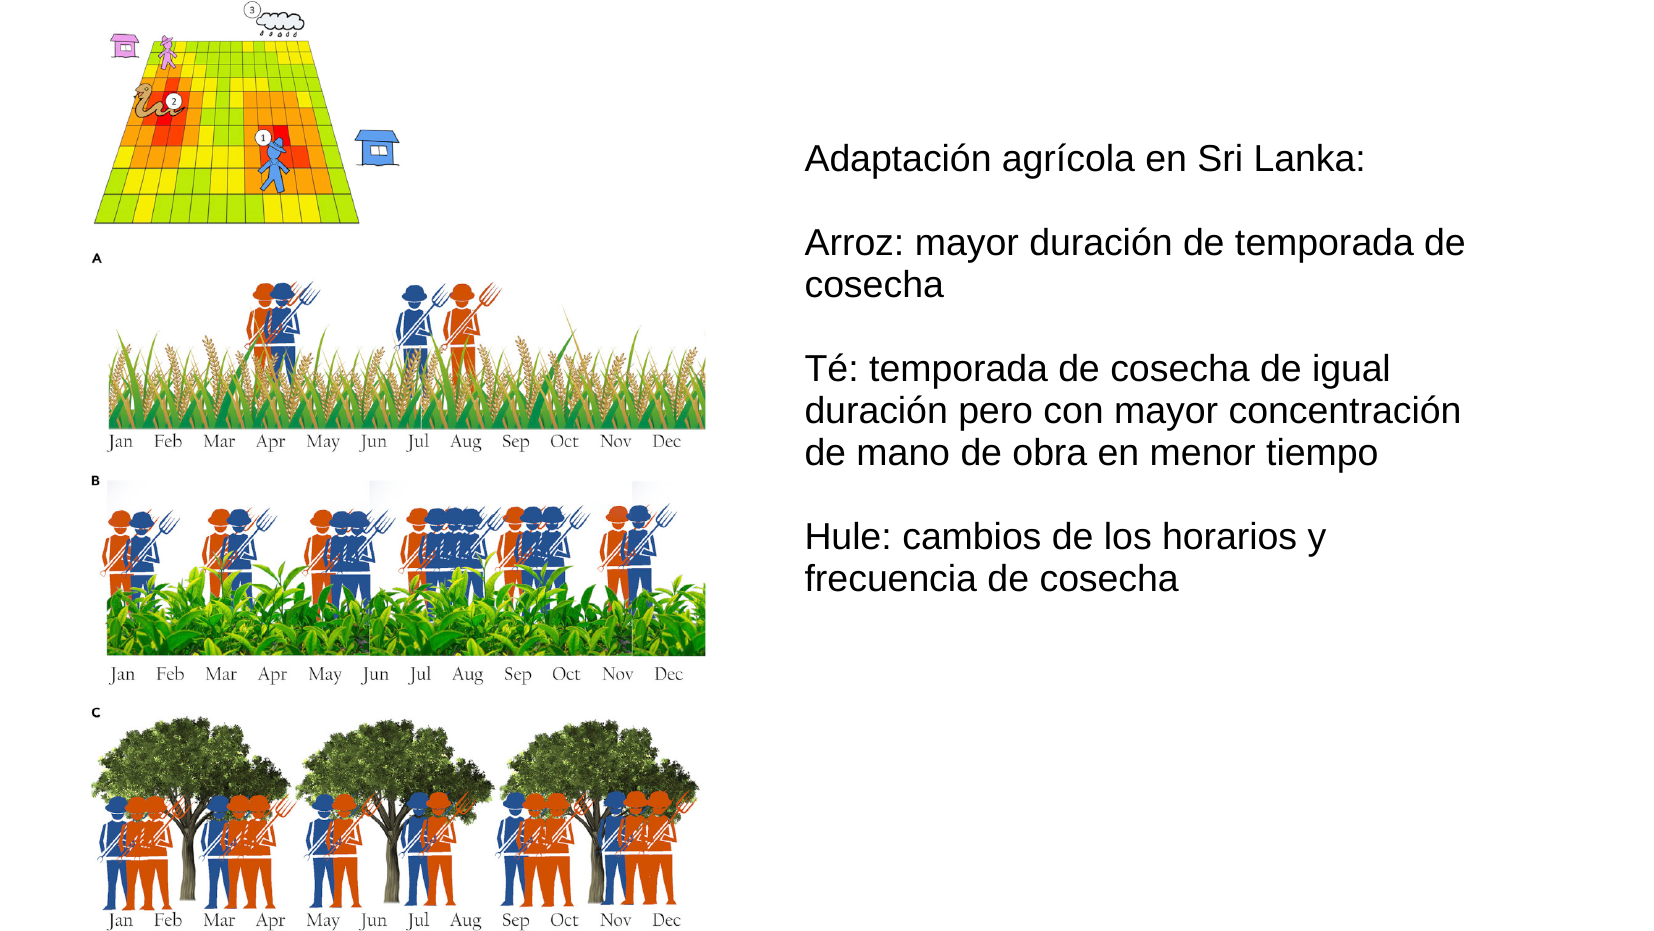

Adaptación agrícola en Sri Lanka:
Arroz: mayor duración de temporada de cosecha
Té: temporada de cosecha de igual duración pero con mayor concentración de mano de obra en menor tiempo
Hule: cambios de los horarios y frecuencia de cosecha